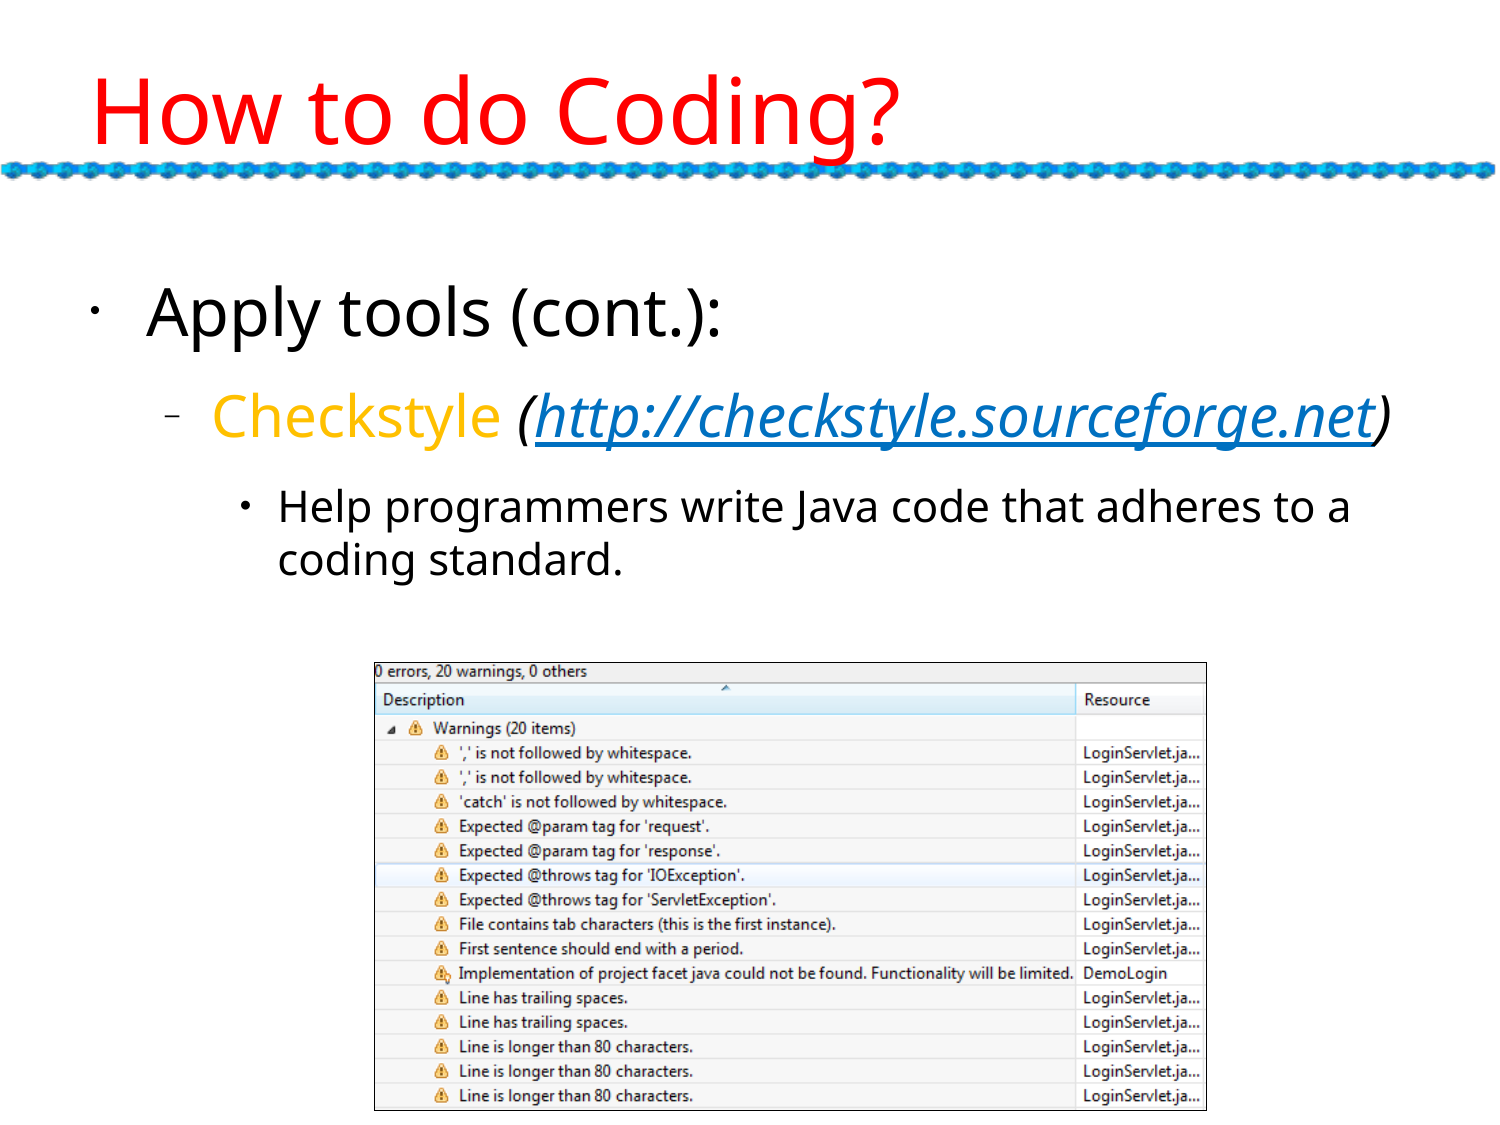

How to do Coding?
# Apply tools (cont.):
Checkstyle (http://checkstyle.sourceforge.net)
Help programmers write Java code that adheres to a coding standard.